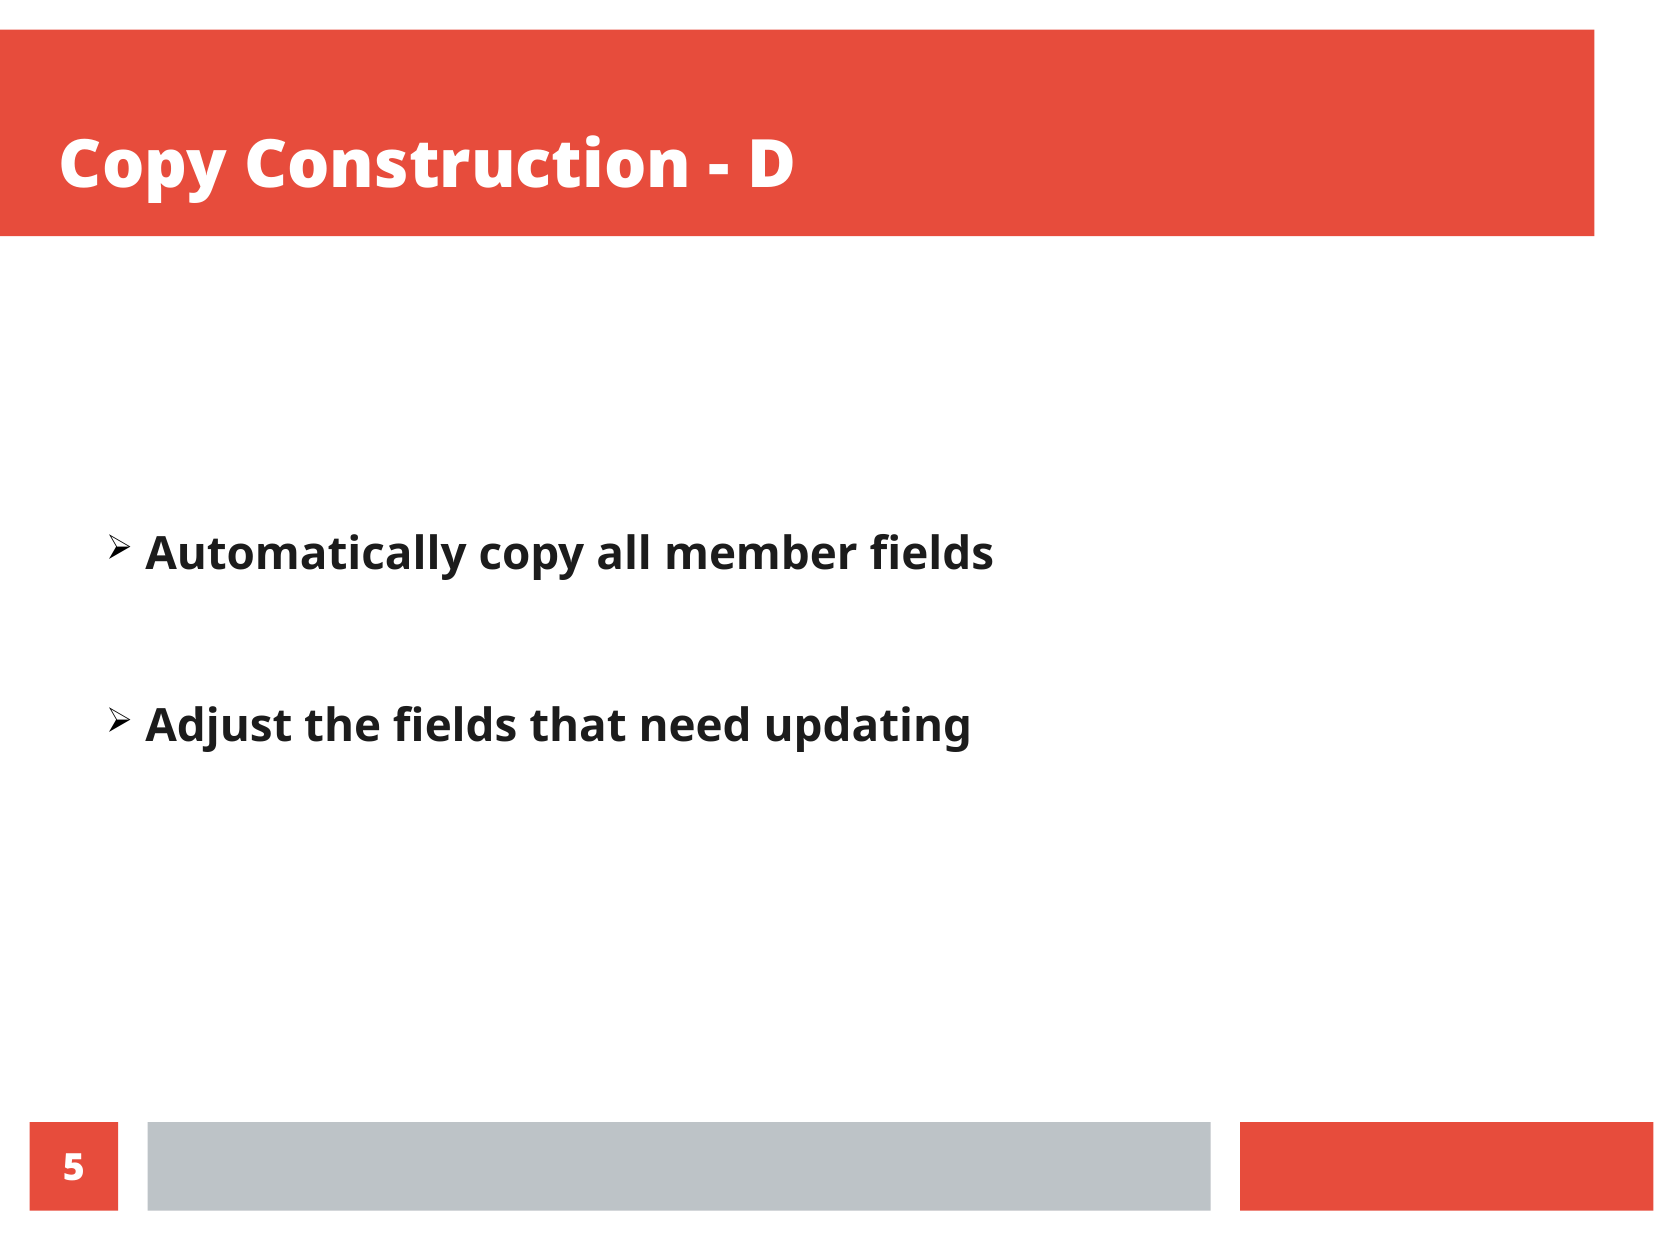

# Copy Construction - D
 Automatically copy all member fields
 Adjust the fields that need updating
5